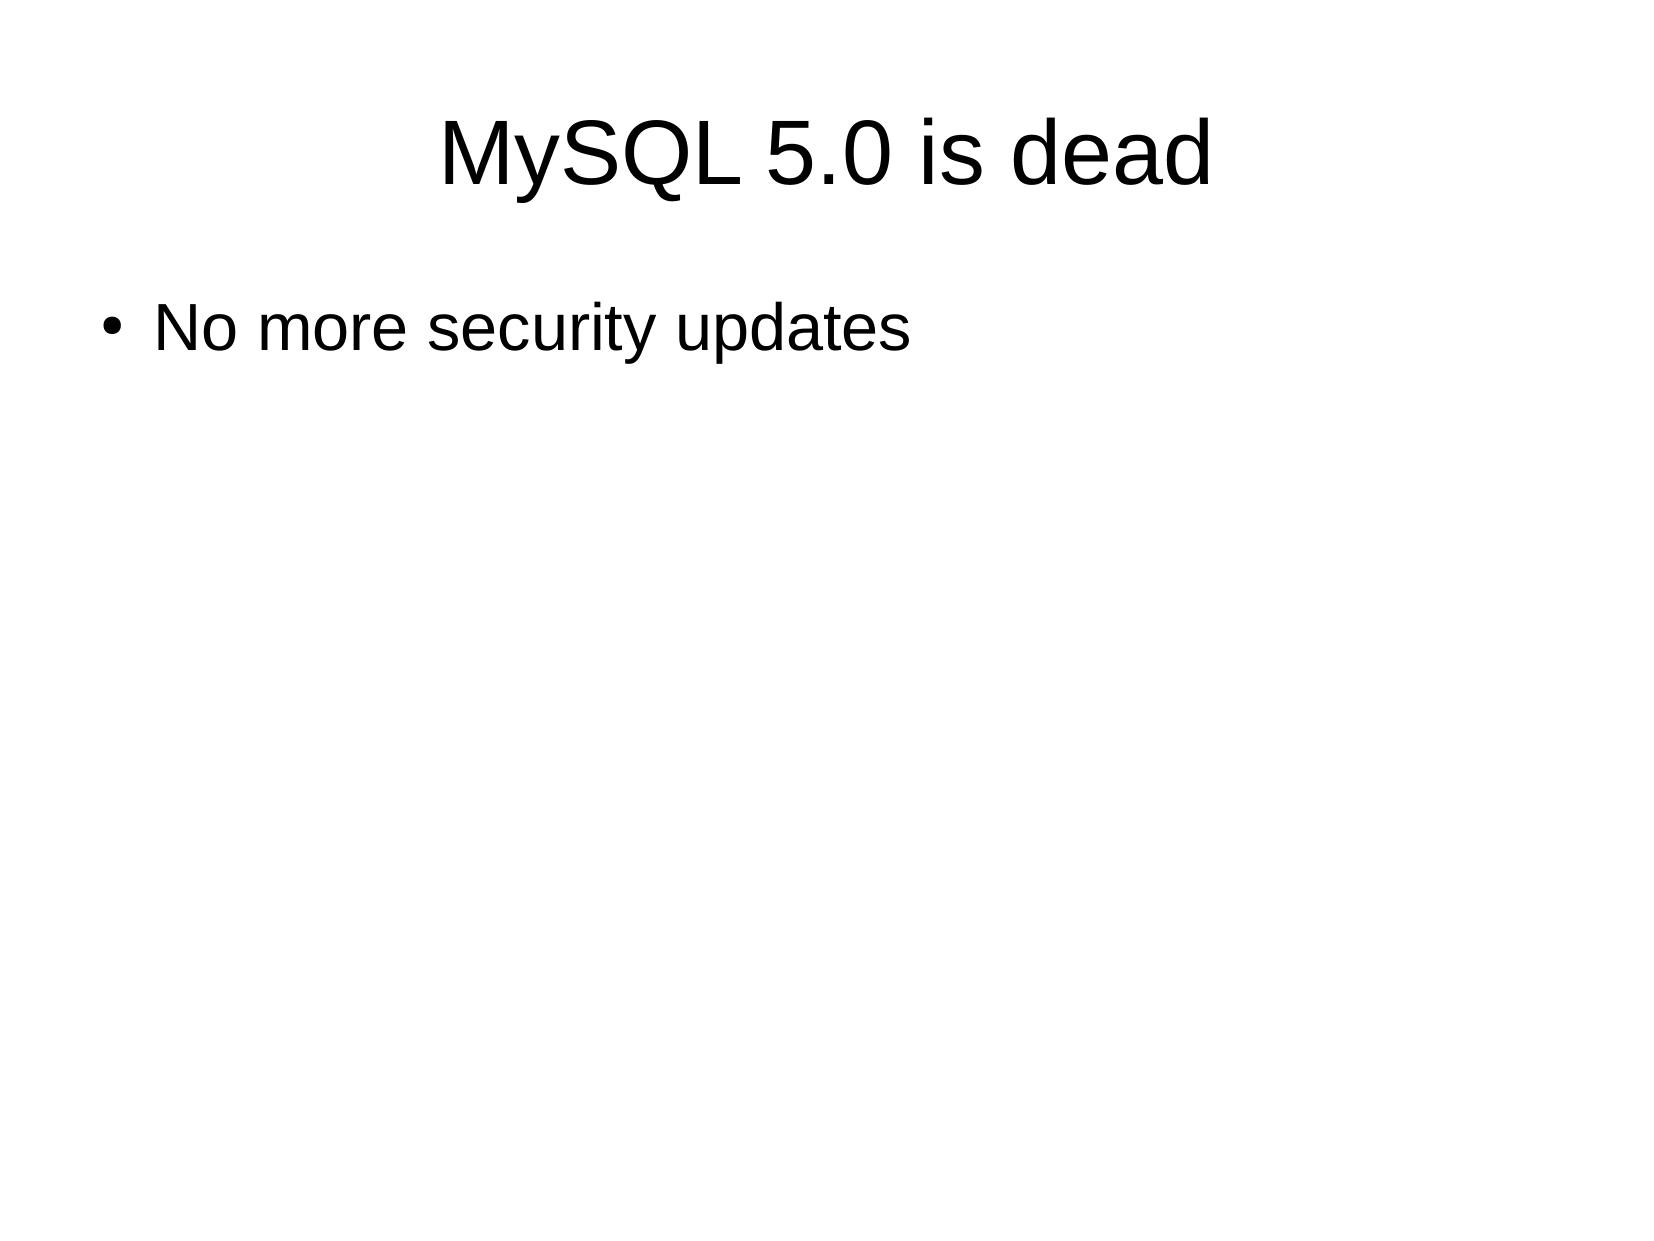

# MySQL 5.0 is dead
No more security updates